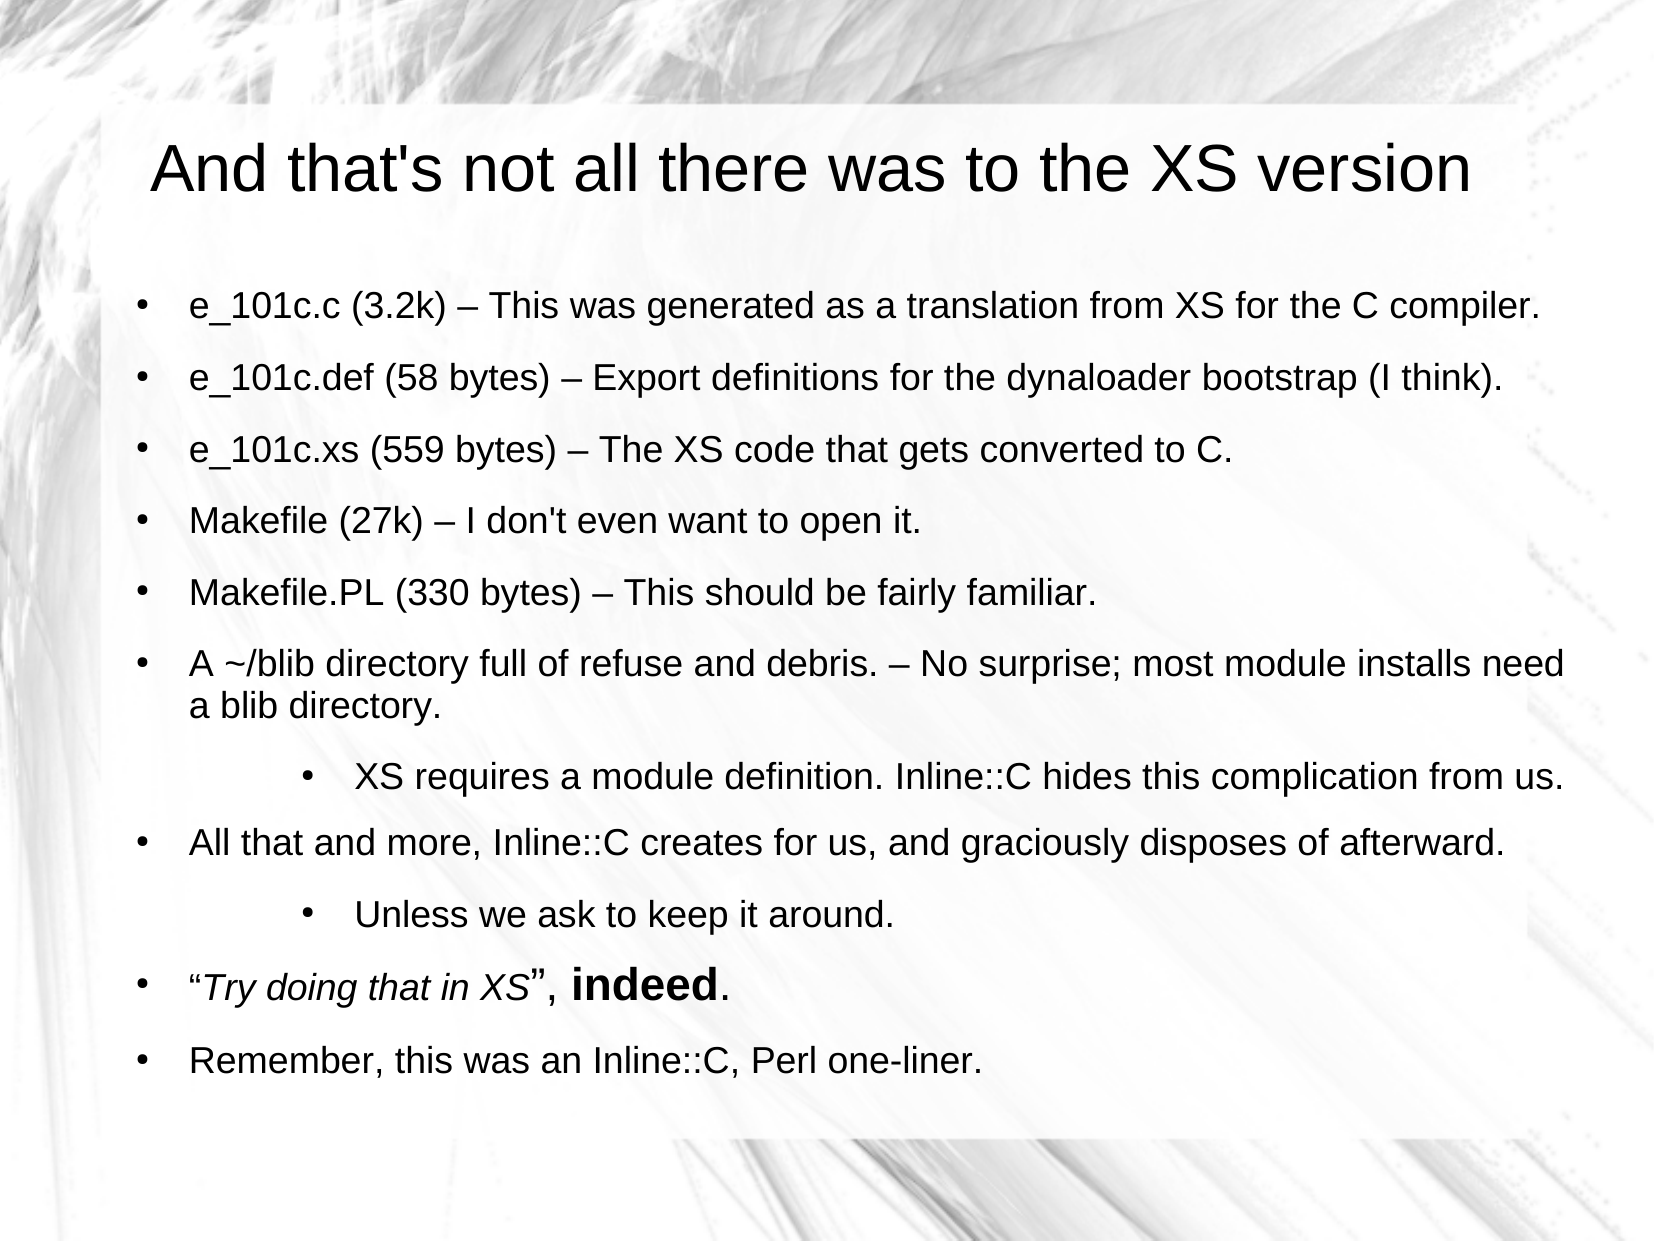

# And that's not all there was to the XS version
e_101c.c (3.2k) – This was generated as a translation from XS for the C compiler.
e_101c.def (58 bytes) – Export definitions for the dynaloader bootstrap (I think).
e_101c.xs (559 bytes) – The XS code that gets converted to C.
Makefile (27k) – I don't even want to open it.
Makefile.PL (330 bytes) – This should be fairly familiar.
A ~/blib directory full of refuse and debris. – No surprise; most module installs need a blib directory.
XS requires a module definition. Inline::C hides this complication from us.
All that and more, Inline::C creates for us, and graciously disposes of afterward.
Unless we ask to keep it around.
“Try doing that in XS”, indeed.
Remember, this was an Inline::C, Perl one-liner.